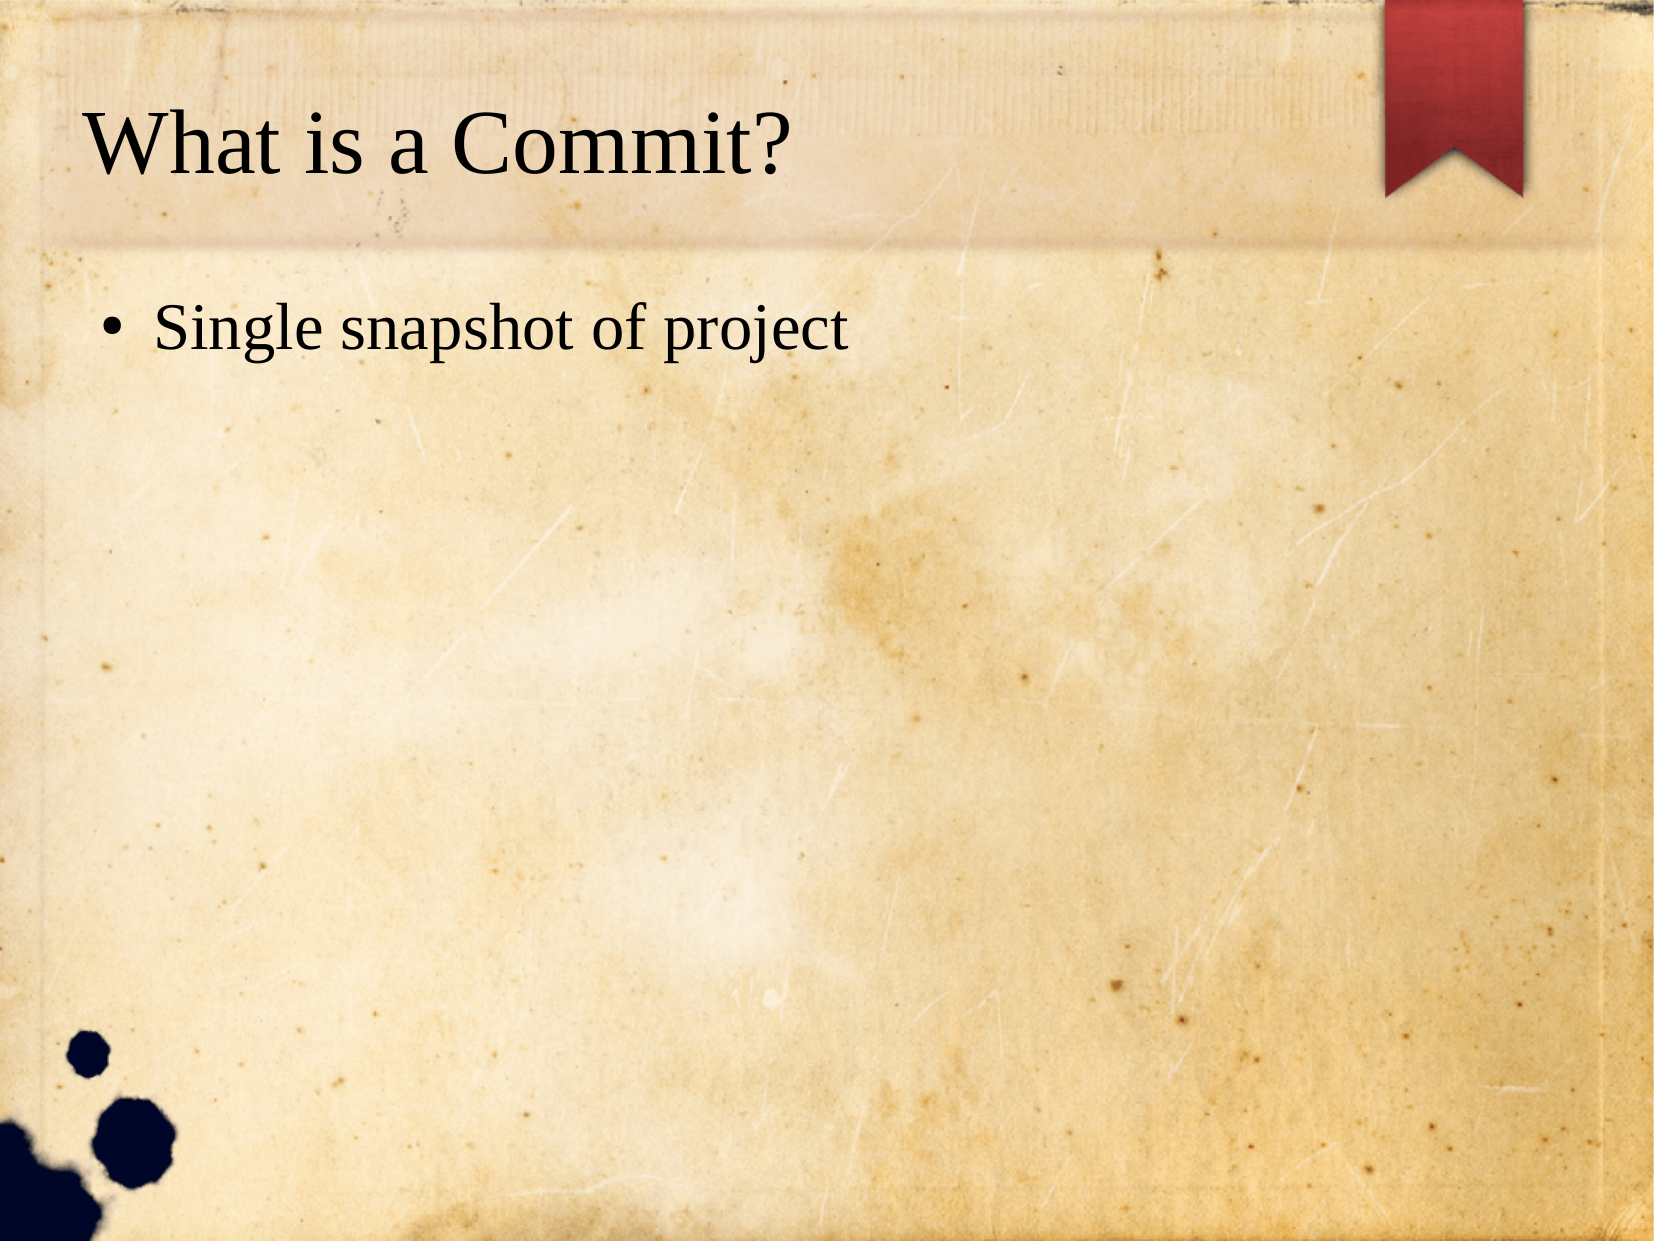

# What is a Commit?
Single snapshot of project